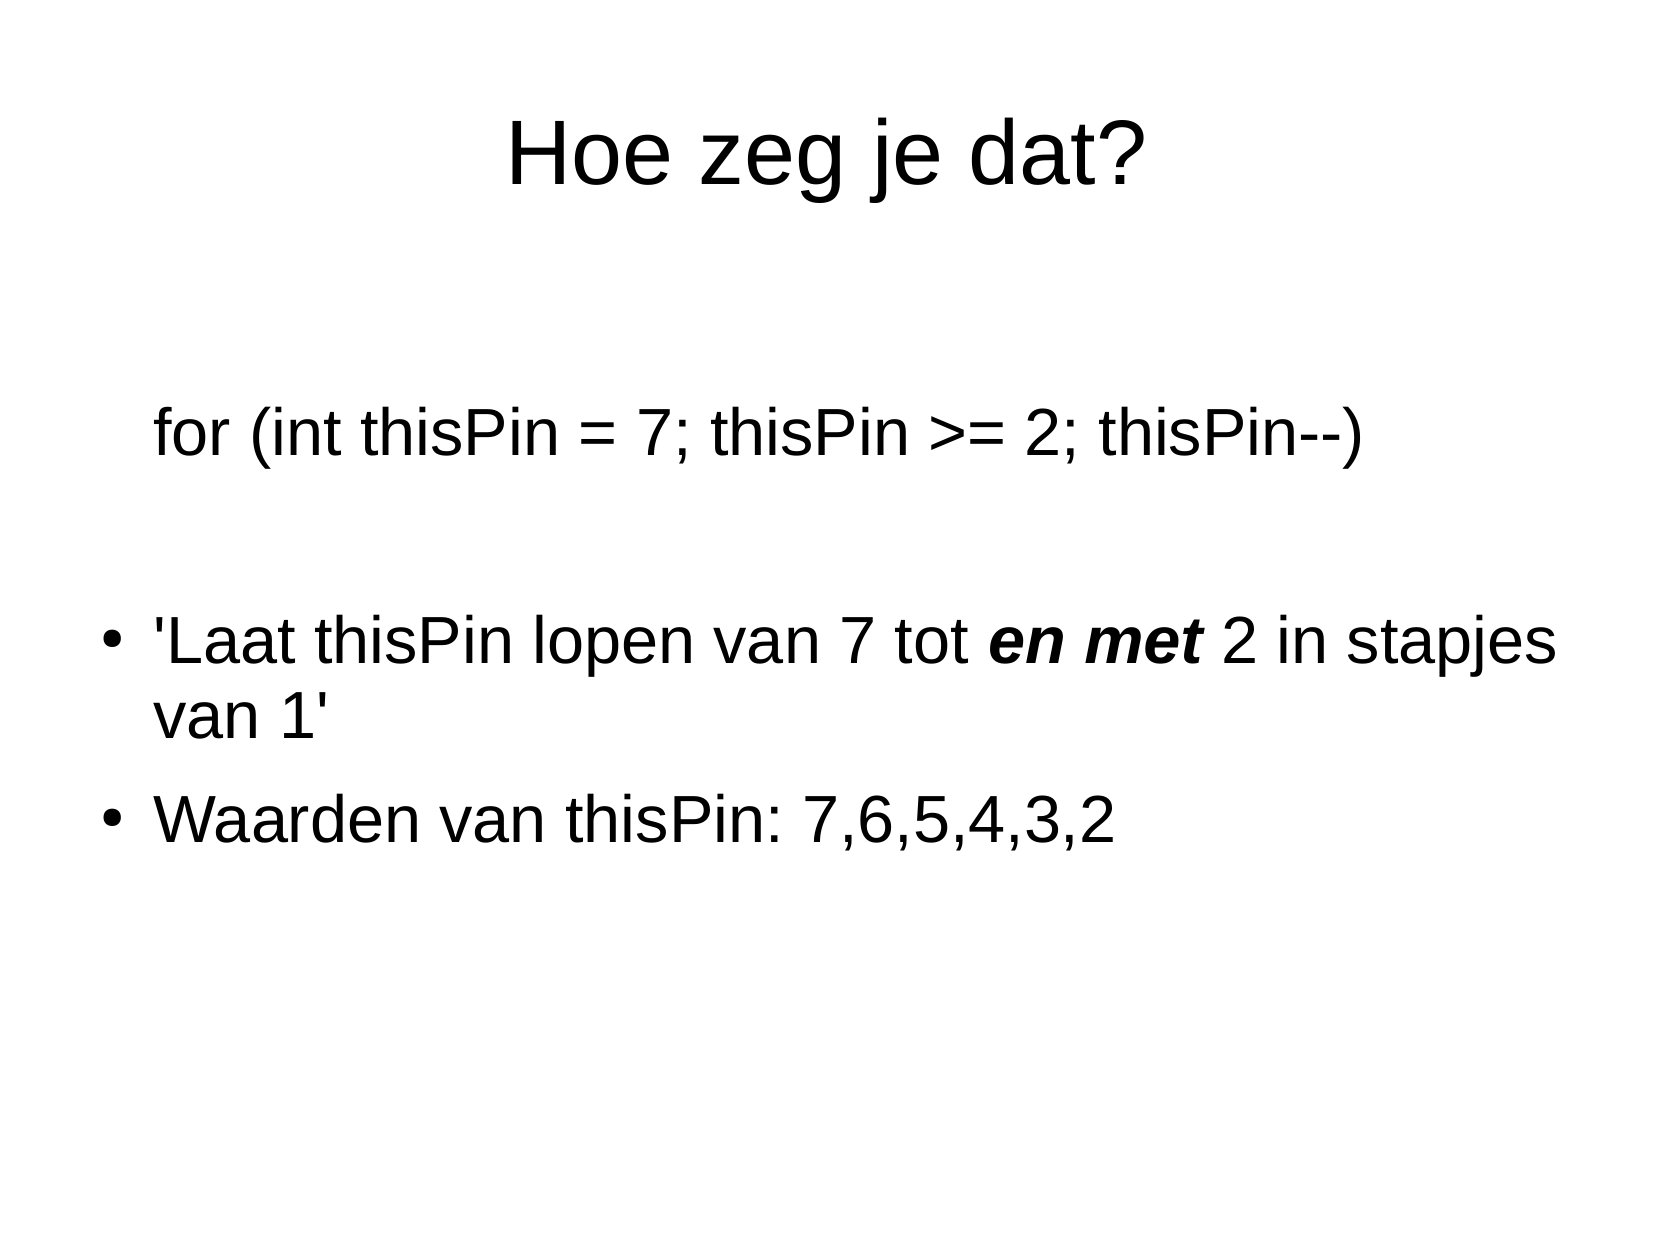

# Hoe zeg je dat?
for (int thisPin = 7; thisPin >= 2; thisPin--)
'Laat thisPin lopen van 7 tot en met 2 in stapjes van 1'
Waarden van thisPin: 7,6,5,4,3,2